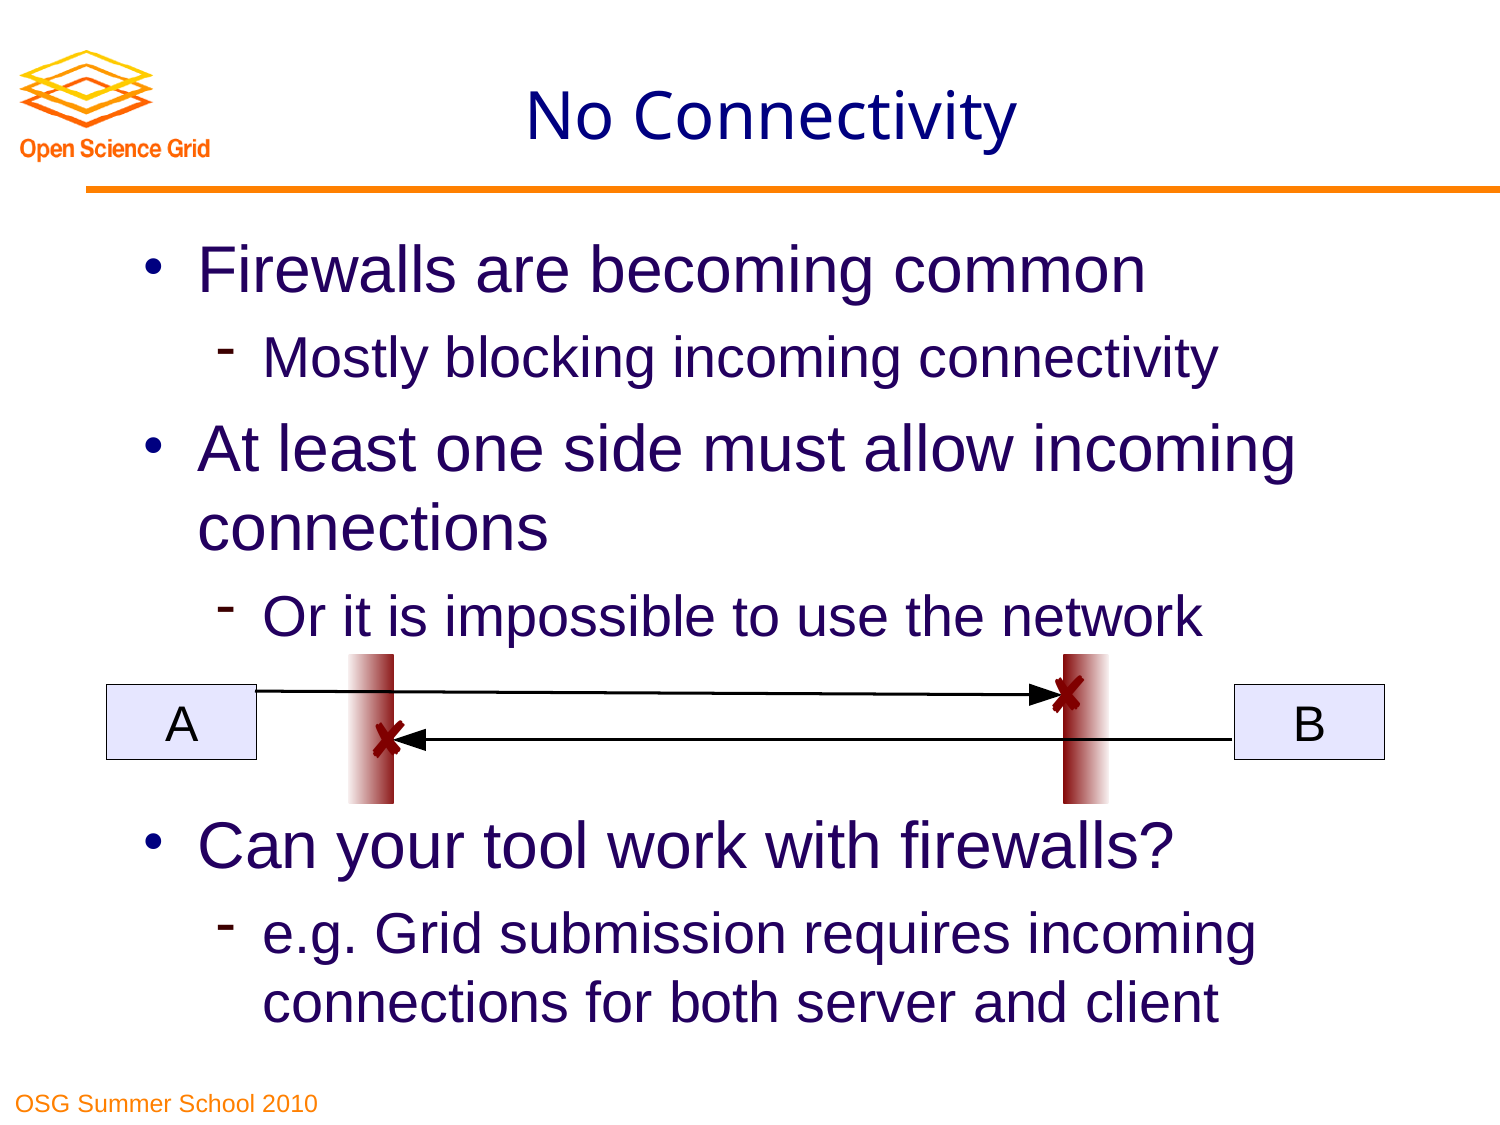

# No Connectivity
Firewalls are becoming common
Mostly blocking incoming connectivity
At least one side must allow incoming connections
Or it is impossible to use the network
Can your tool work with firewalls?
e.g. Grid submission requires incoming connections for both server and client
✘
✘
A
B